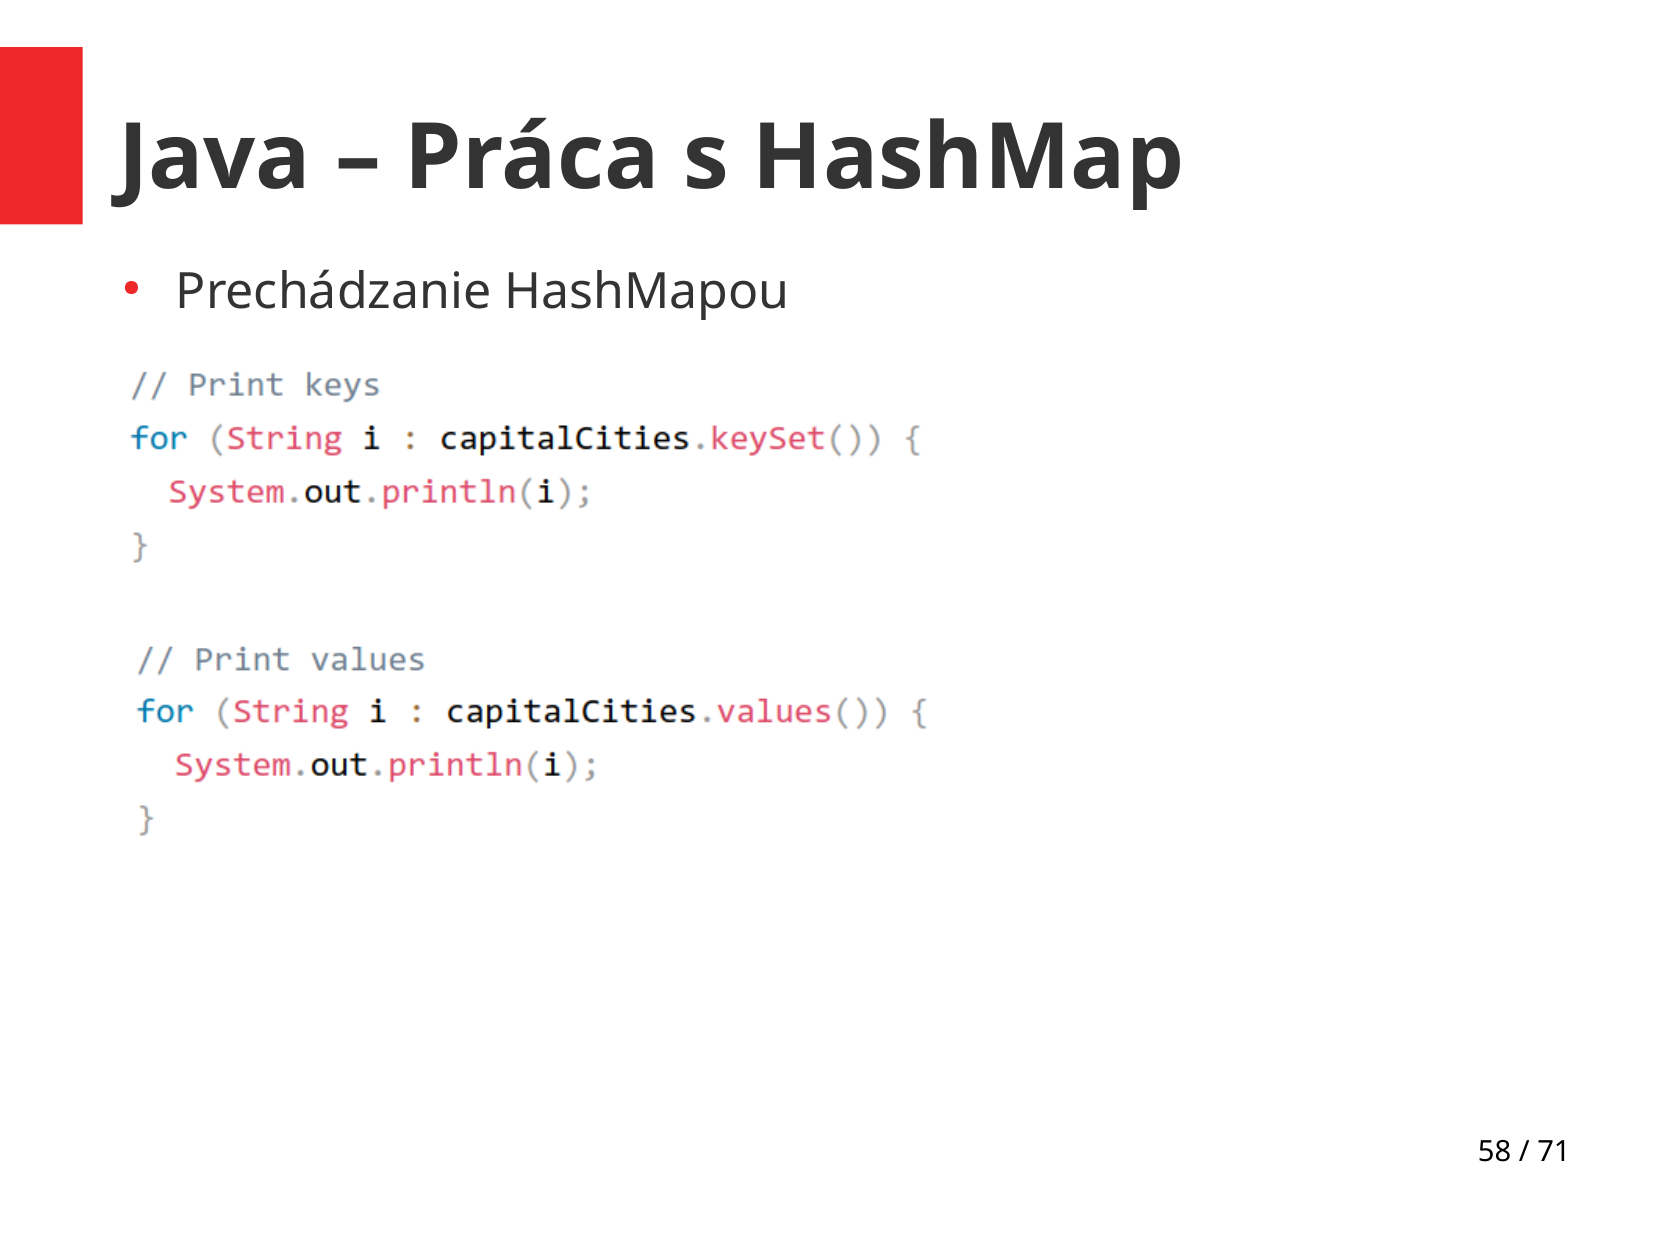

# Java – Práca s HashMap
Prechádzanie HashMapou
58